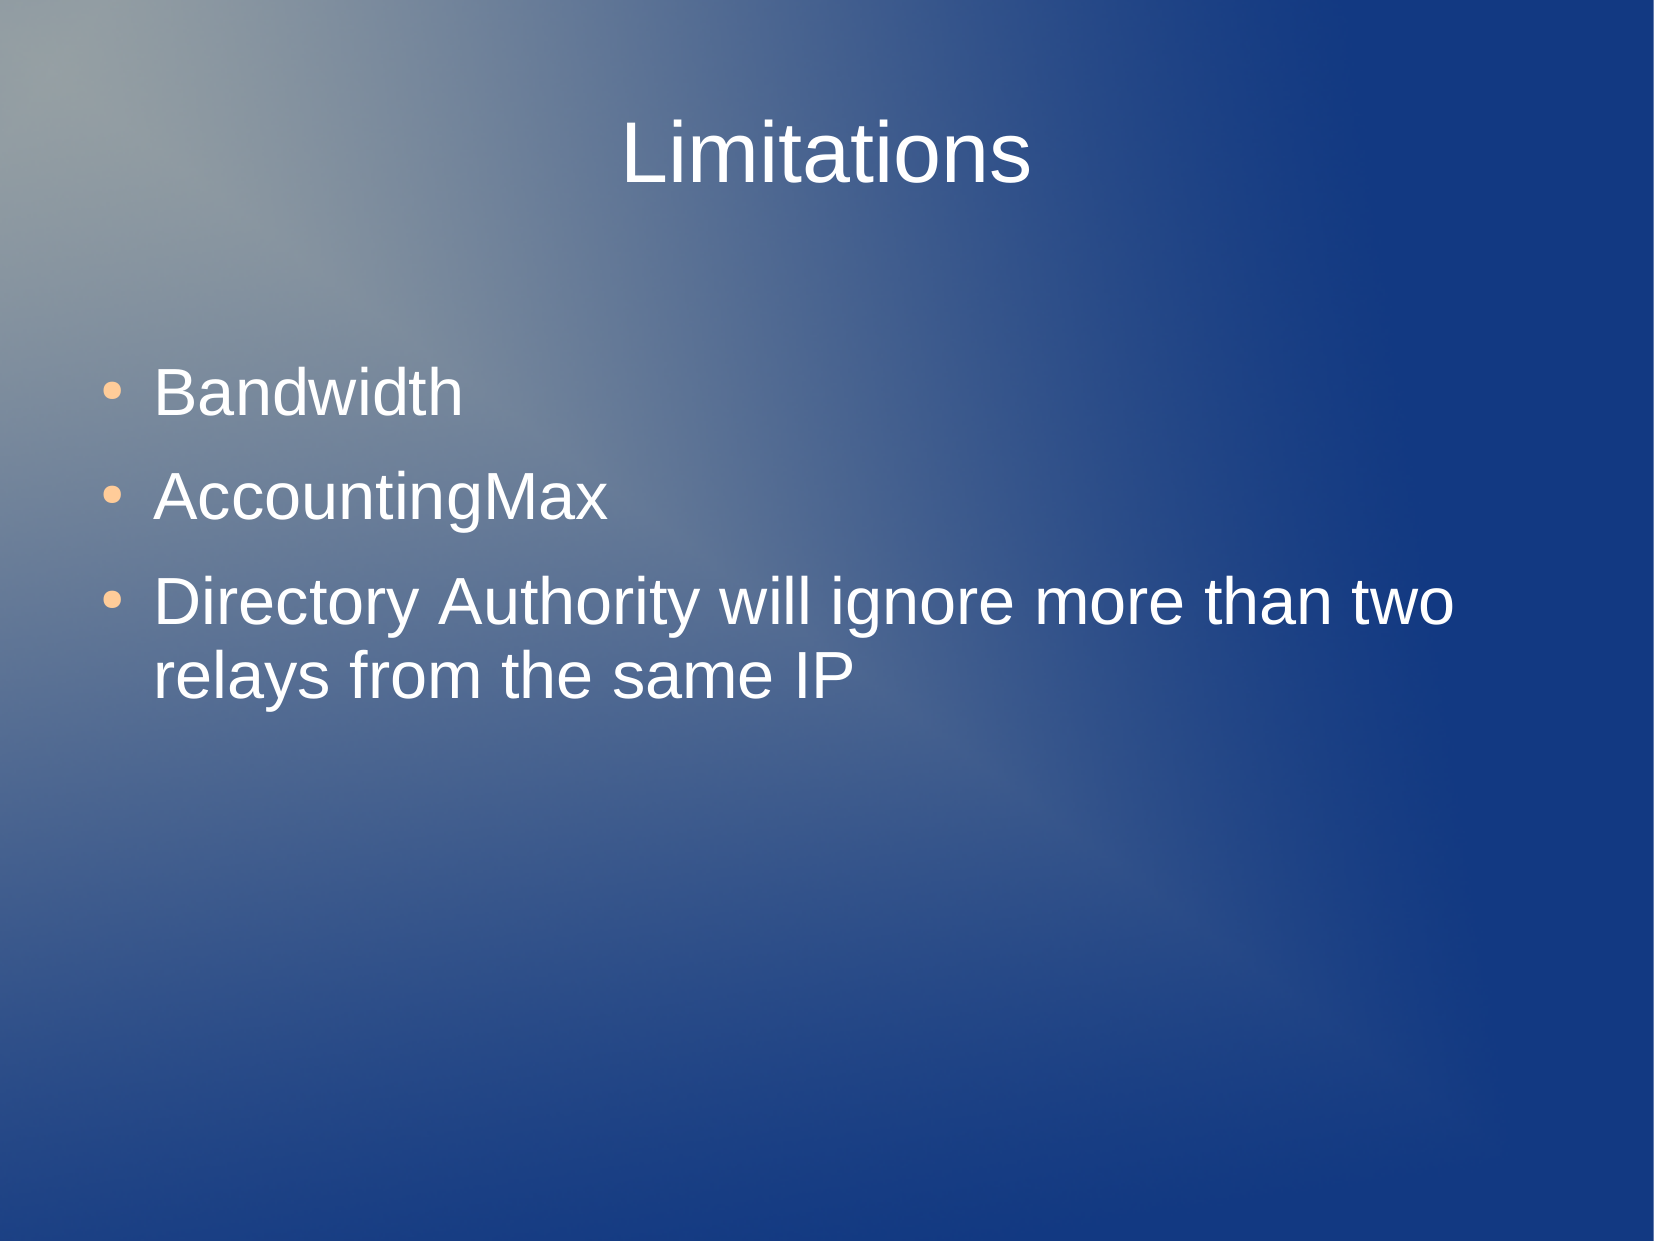

# Limitations
Bandwidth
AccountingMax
Directory Authority will ignore more than two relays from the same IP